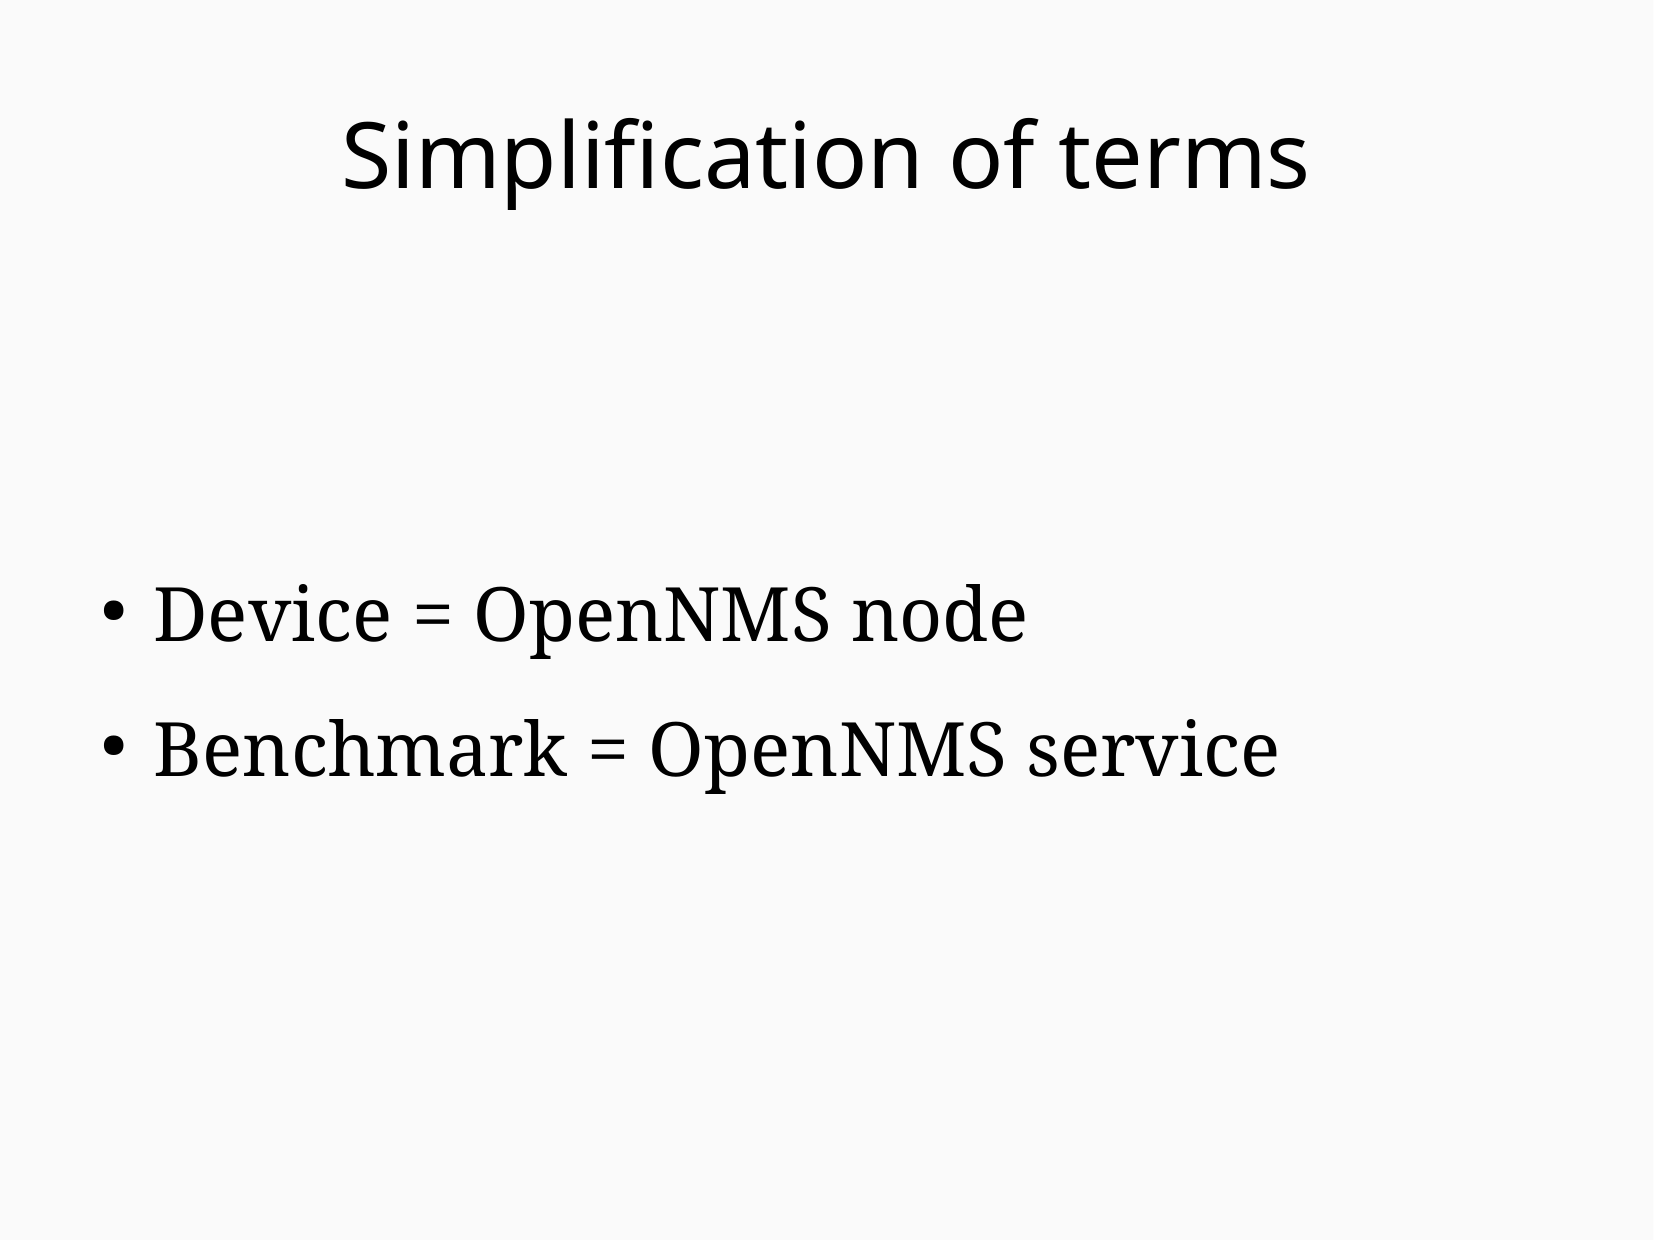

# Simplification of terms
Device = OpenNMS node
Benchmark = OpenNMS service